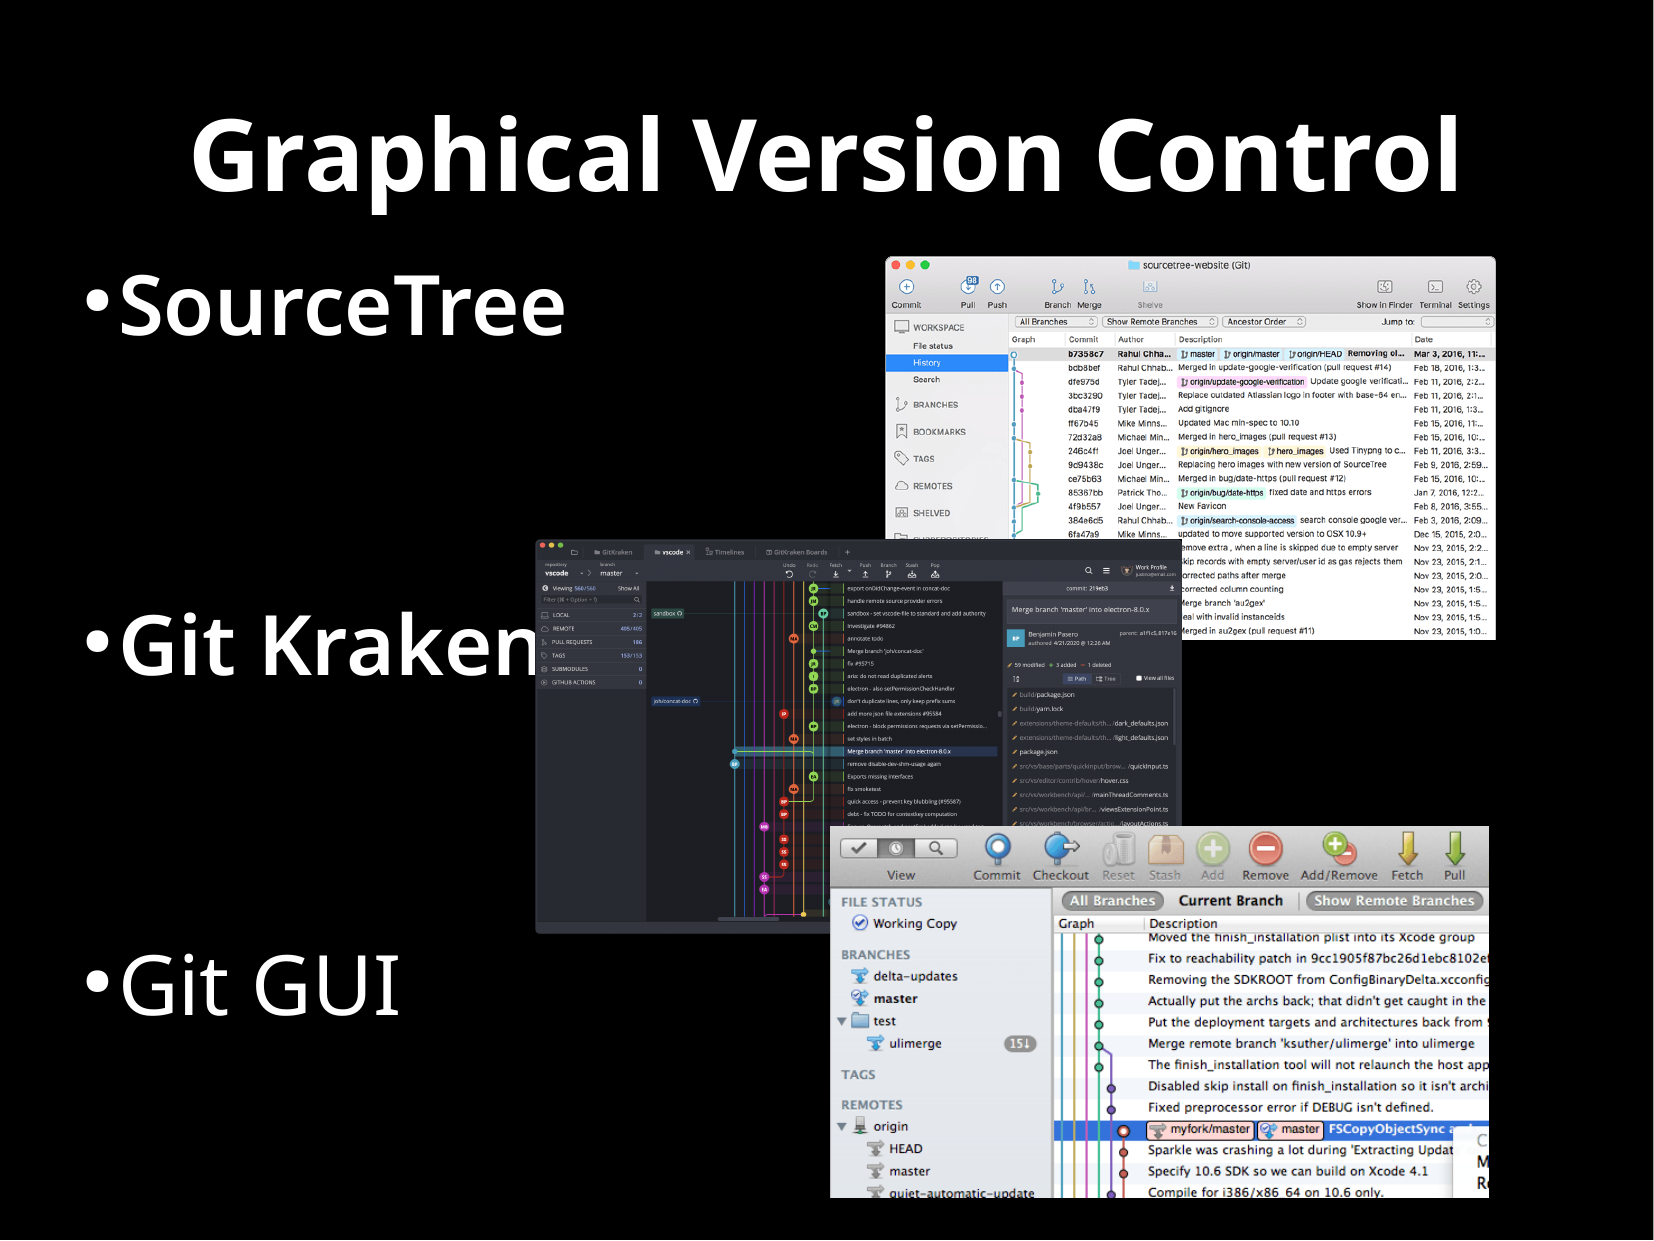

# Graphical Version Control
SourceTree
Git Kraken
Git GUI